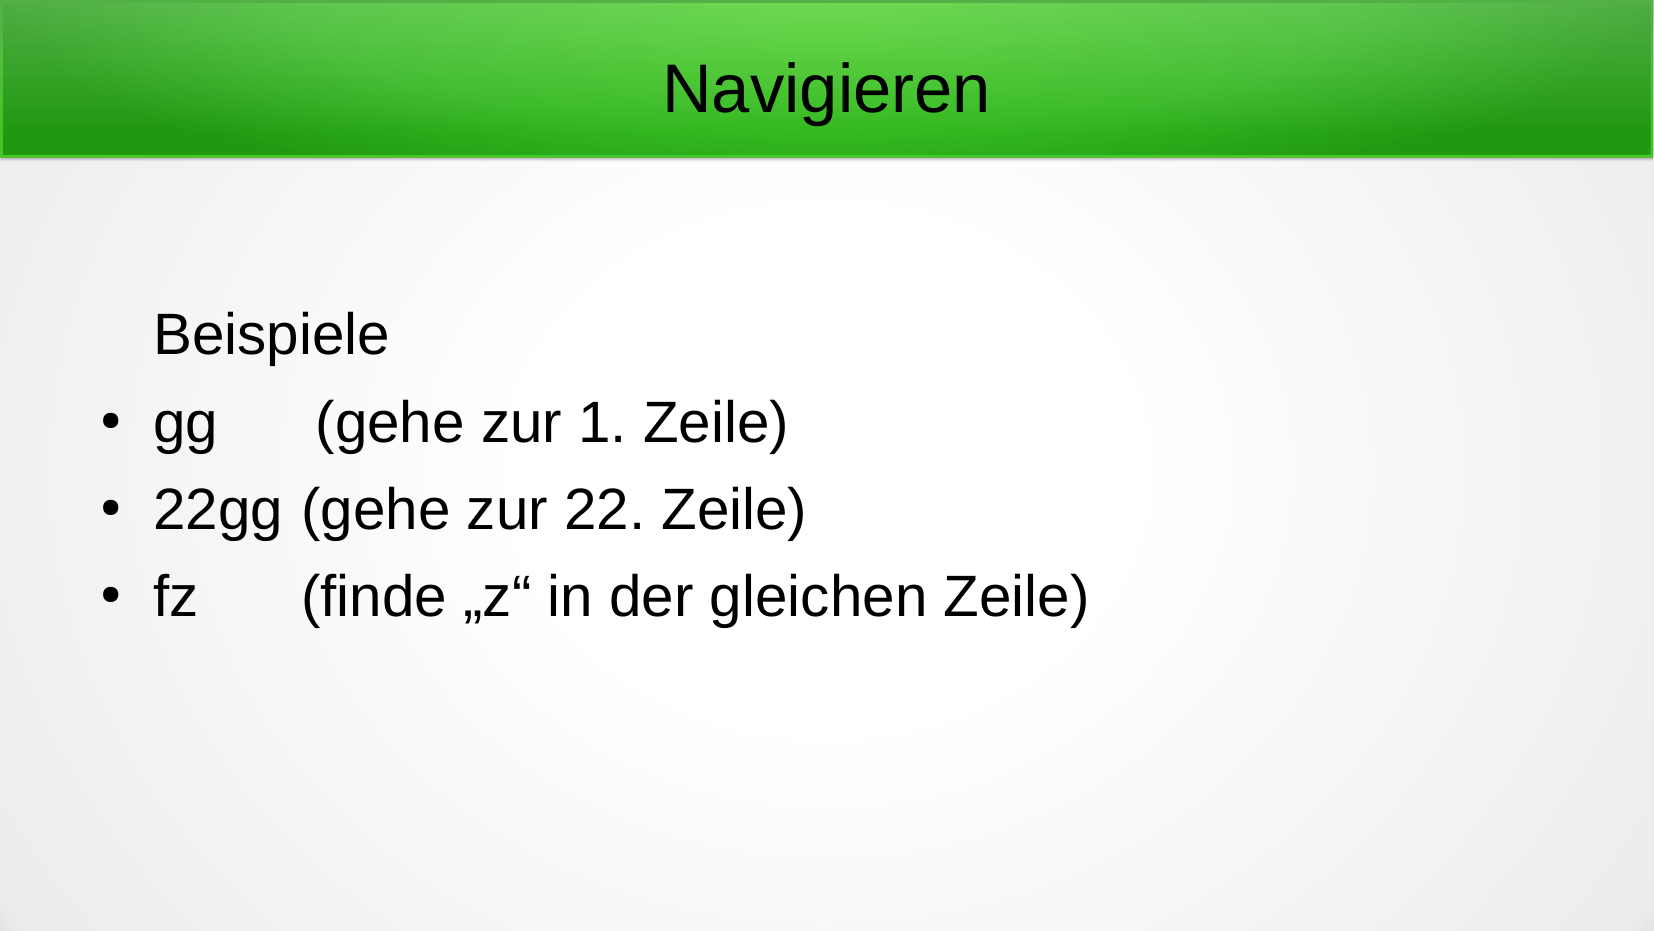

# Navigieren
Beispiele
gg (gehe zur 1. Zeile)
22gg	(gehe zur 22. Zeile)
fz		(finde „z“ in der gleichen Zeile)